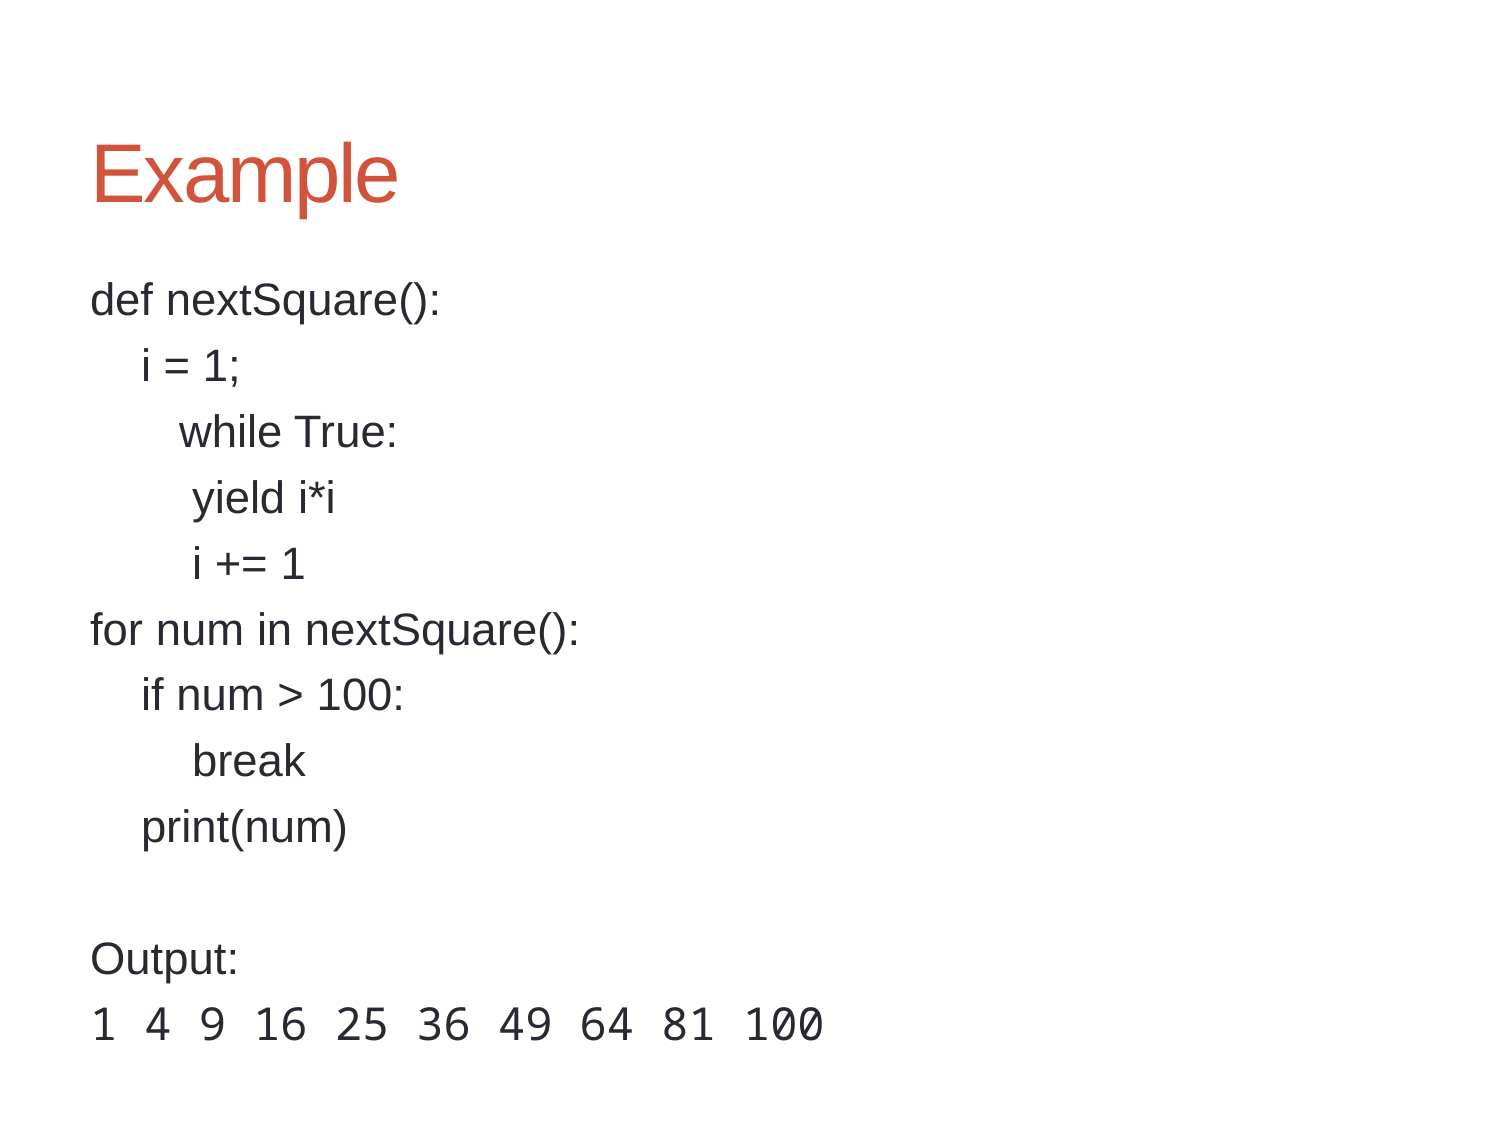

# Example
def nextSquare():
    i = 1;
       while True:
        yield i*i
        i += 1
for num in nextSquare():
    if num > 100:
        break
    print(num)
Output:
1 4 9 16 25 36 49 64 81 100